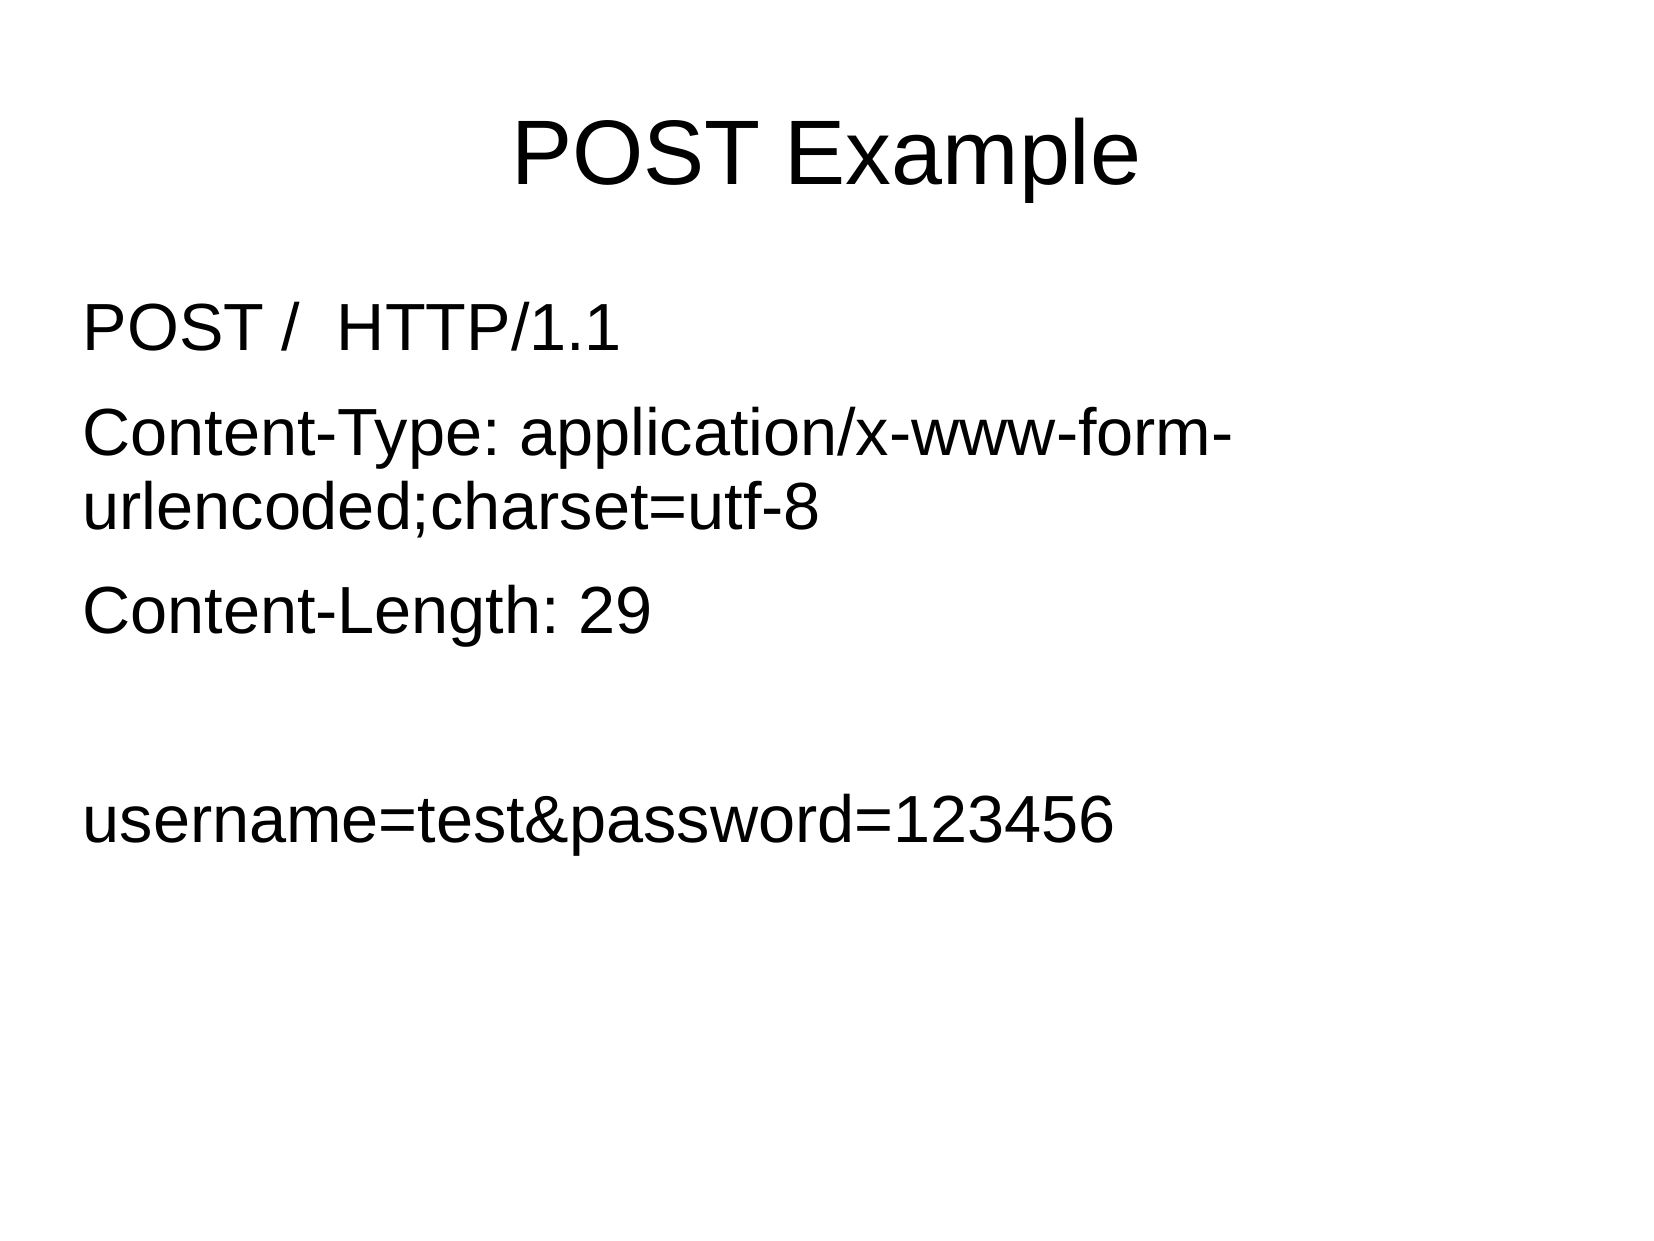

# POST Example
POST / HTTP/1.1
Content-Type: application/x-www-form-urlencoded;charset=utf-8
Content-Length: 29
username=test&password=123456